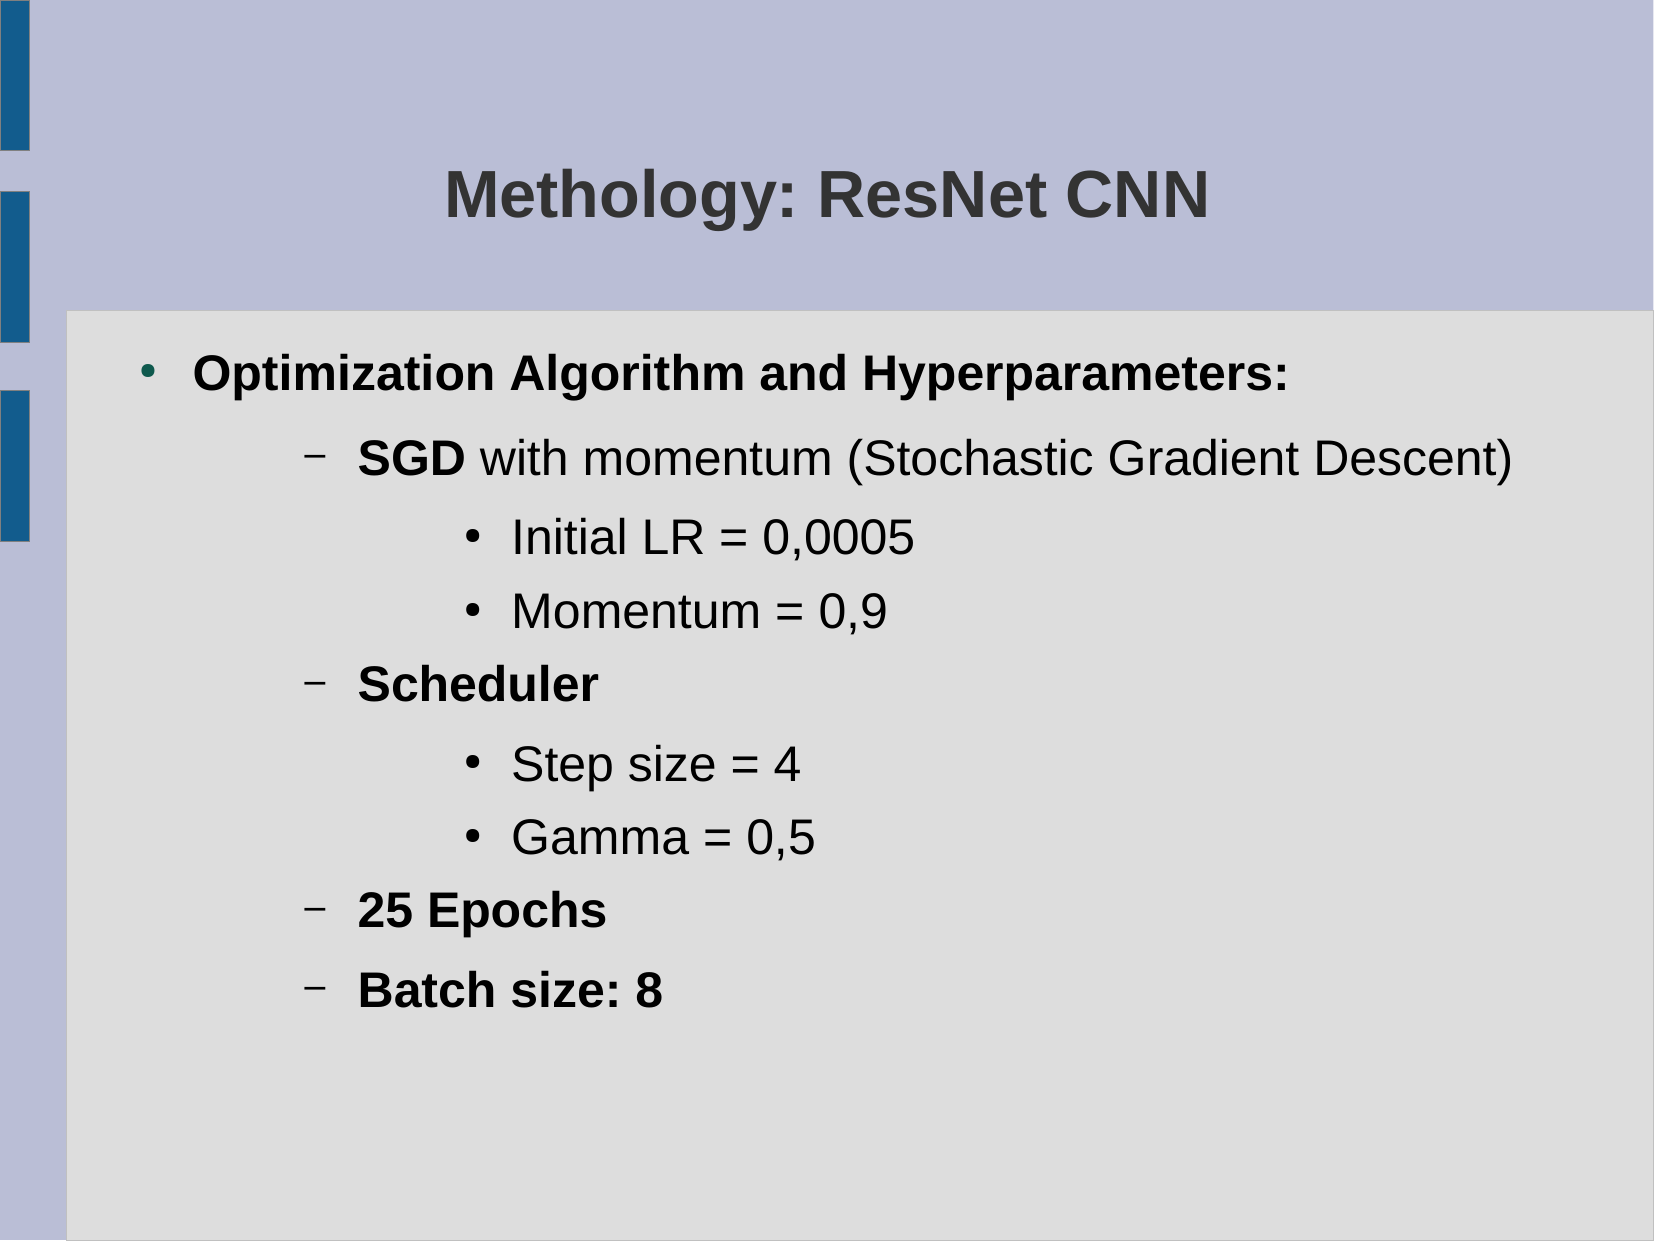

# Methology: ResNet CNN
Optimization Algorithm and Hyperparameters:
SGD with momentum (Stochastic Gradient Descent)
Initial LR = 0,0005
Momentum = 0,9
Scheduler
Step size = 4
Gamma = 0,5
25 Epochs
Batch size: 8